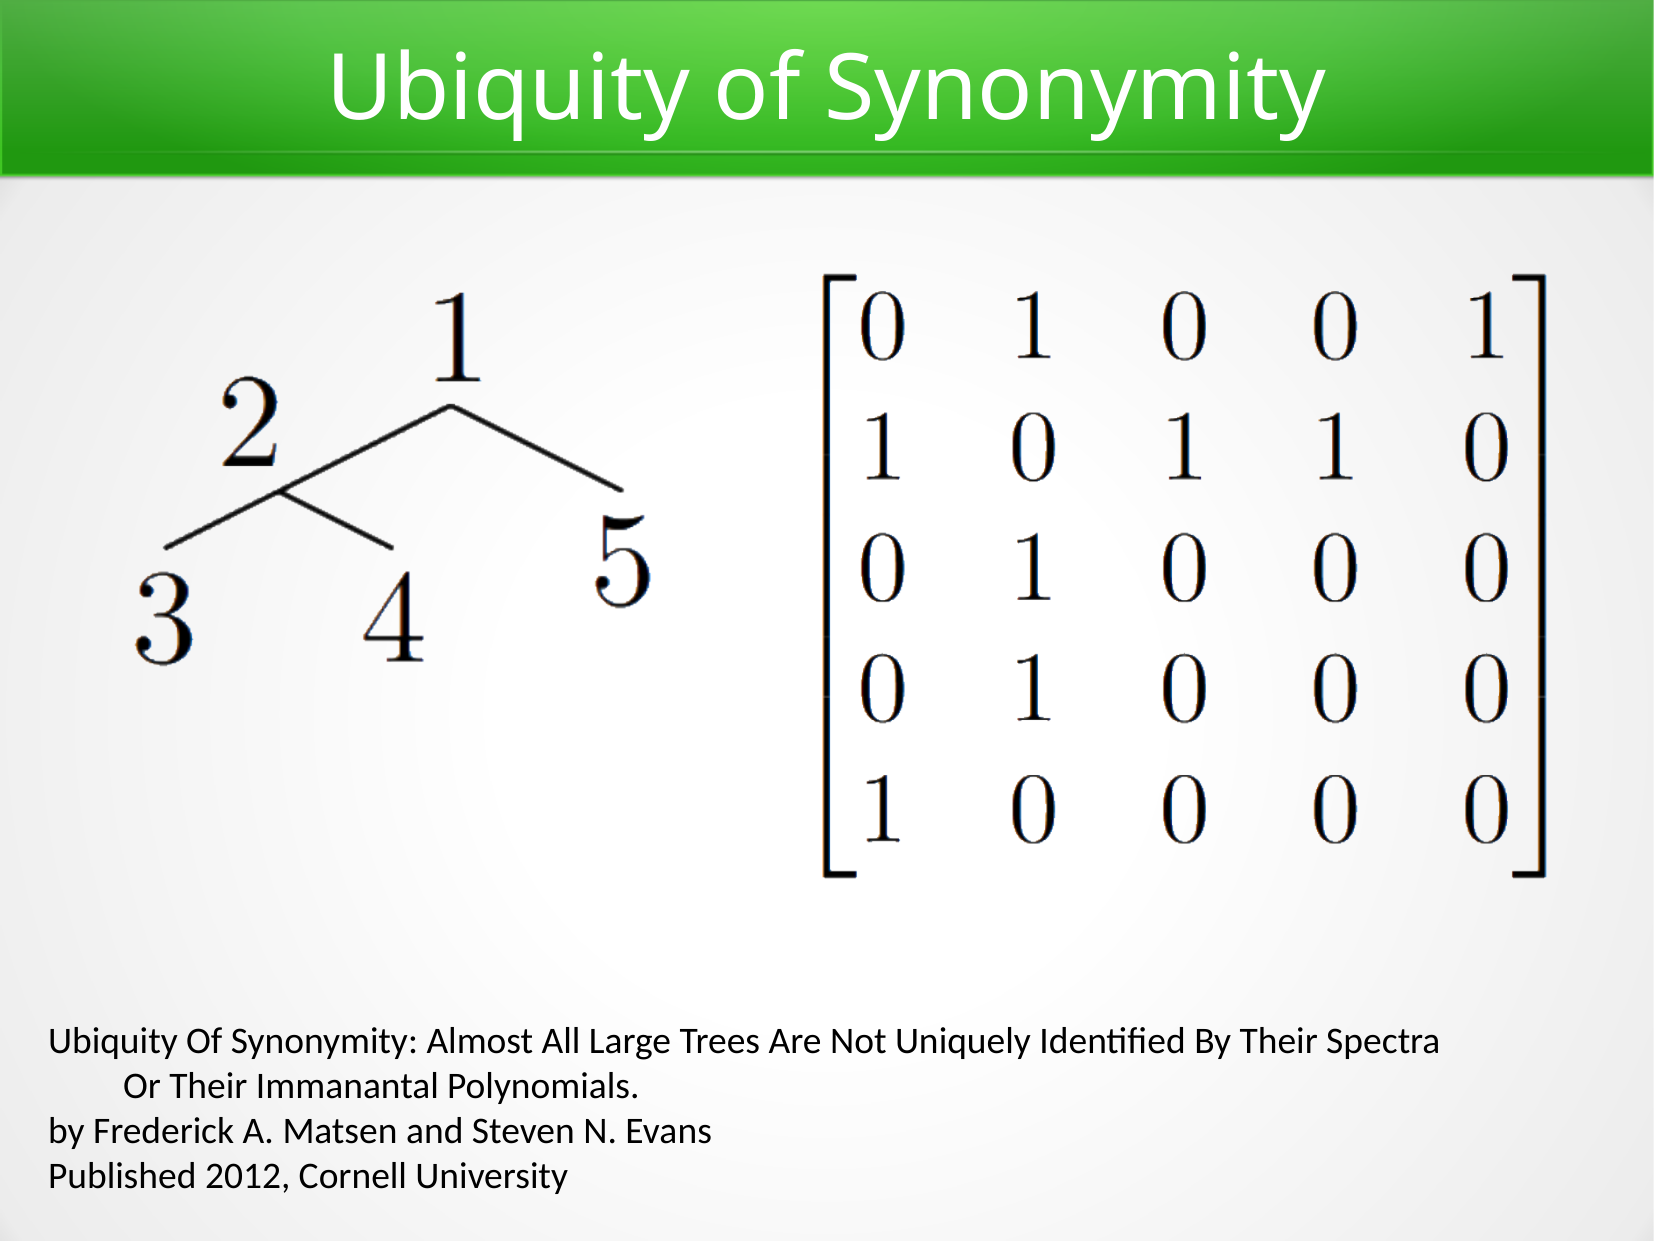

# Ubiquity of Synonymity
Ubiquity Of Synonymity: Almost All Large Trees Are Not Uniquely Identified By Their Spectra
	Or Their Immanantal Polynomials.
by Frederick A. Matsen and Steven N. Evans
Published 2012, Cornell University